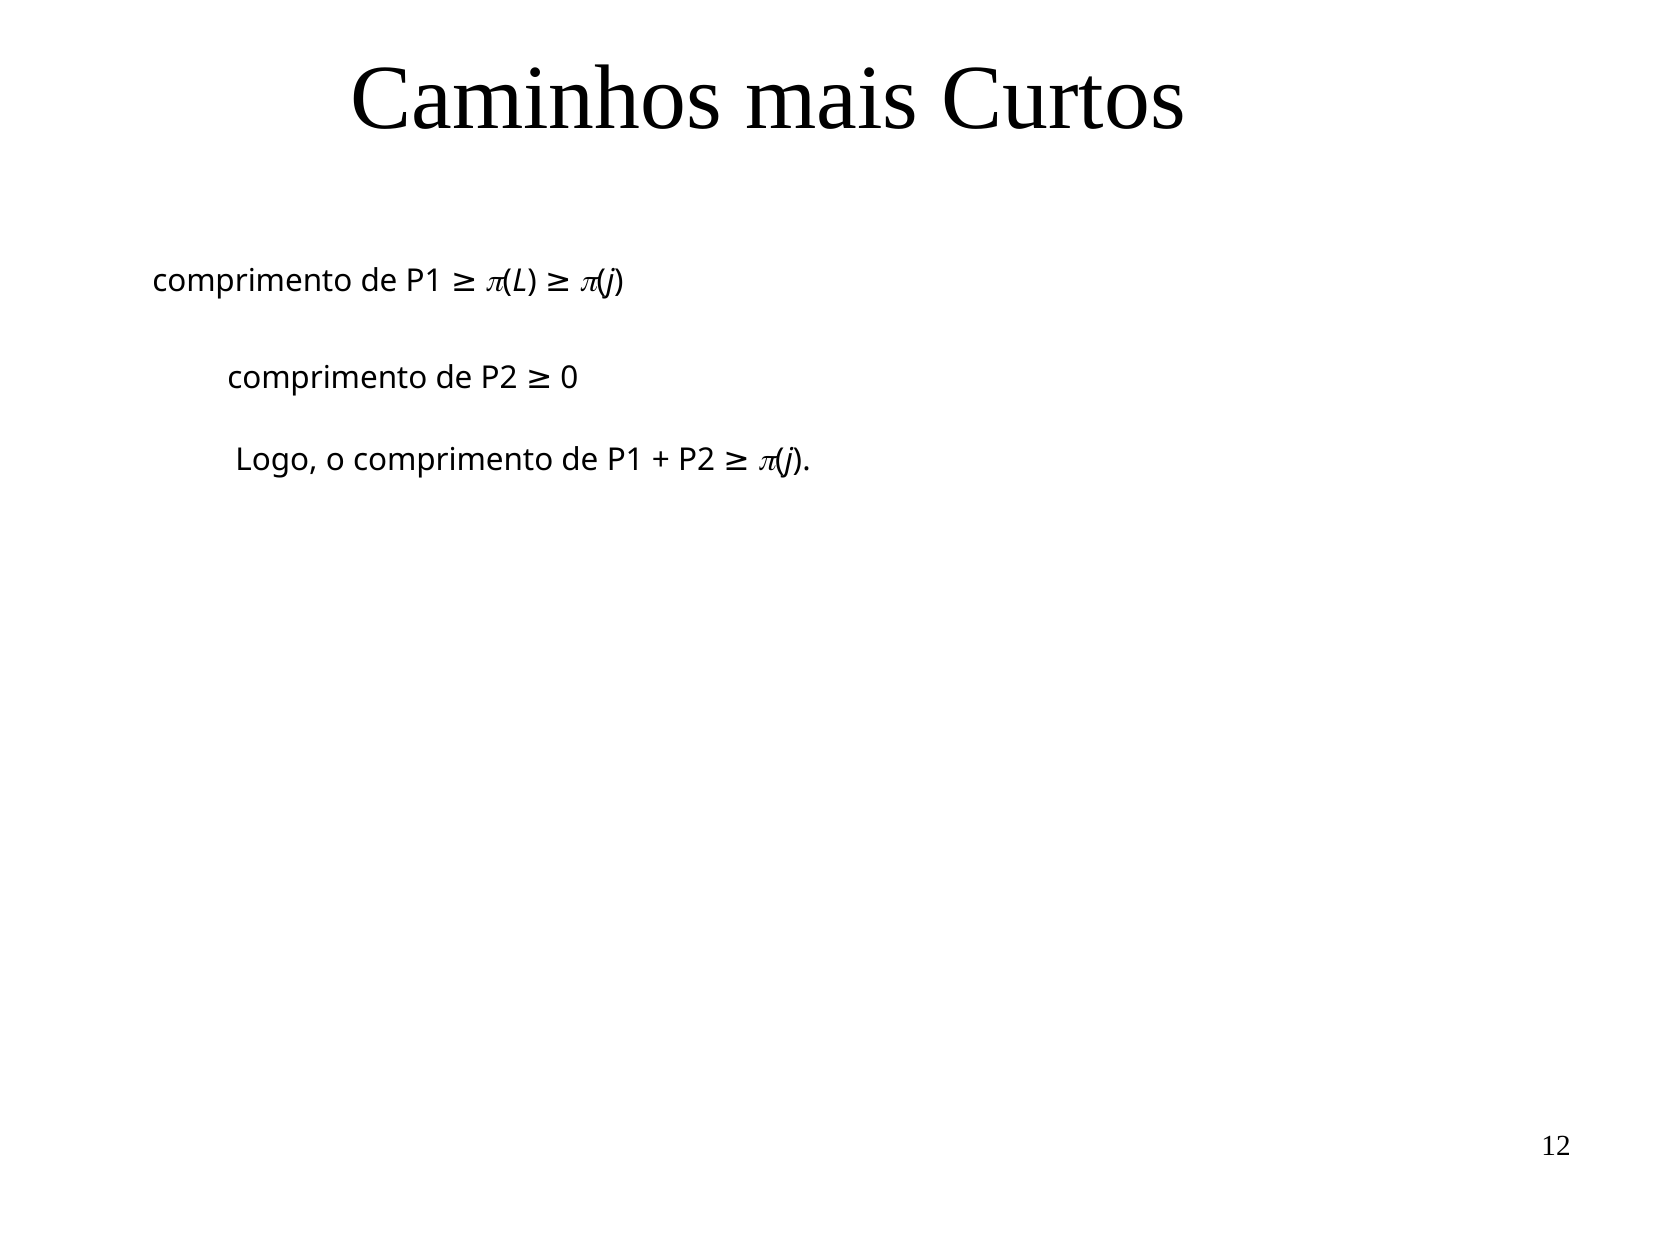

# Caminhos mais Curtos
comprimento de P1 ≥ (L) ≥ (j)‏
	comprimento de P2 ≥ 0
 	 Logo, o comprimento de P1 + P2 ≥ (j).
12